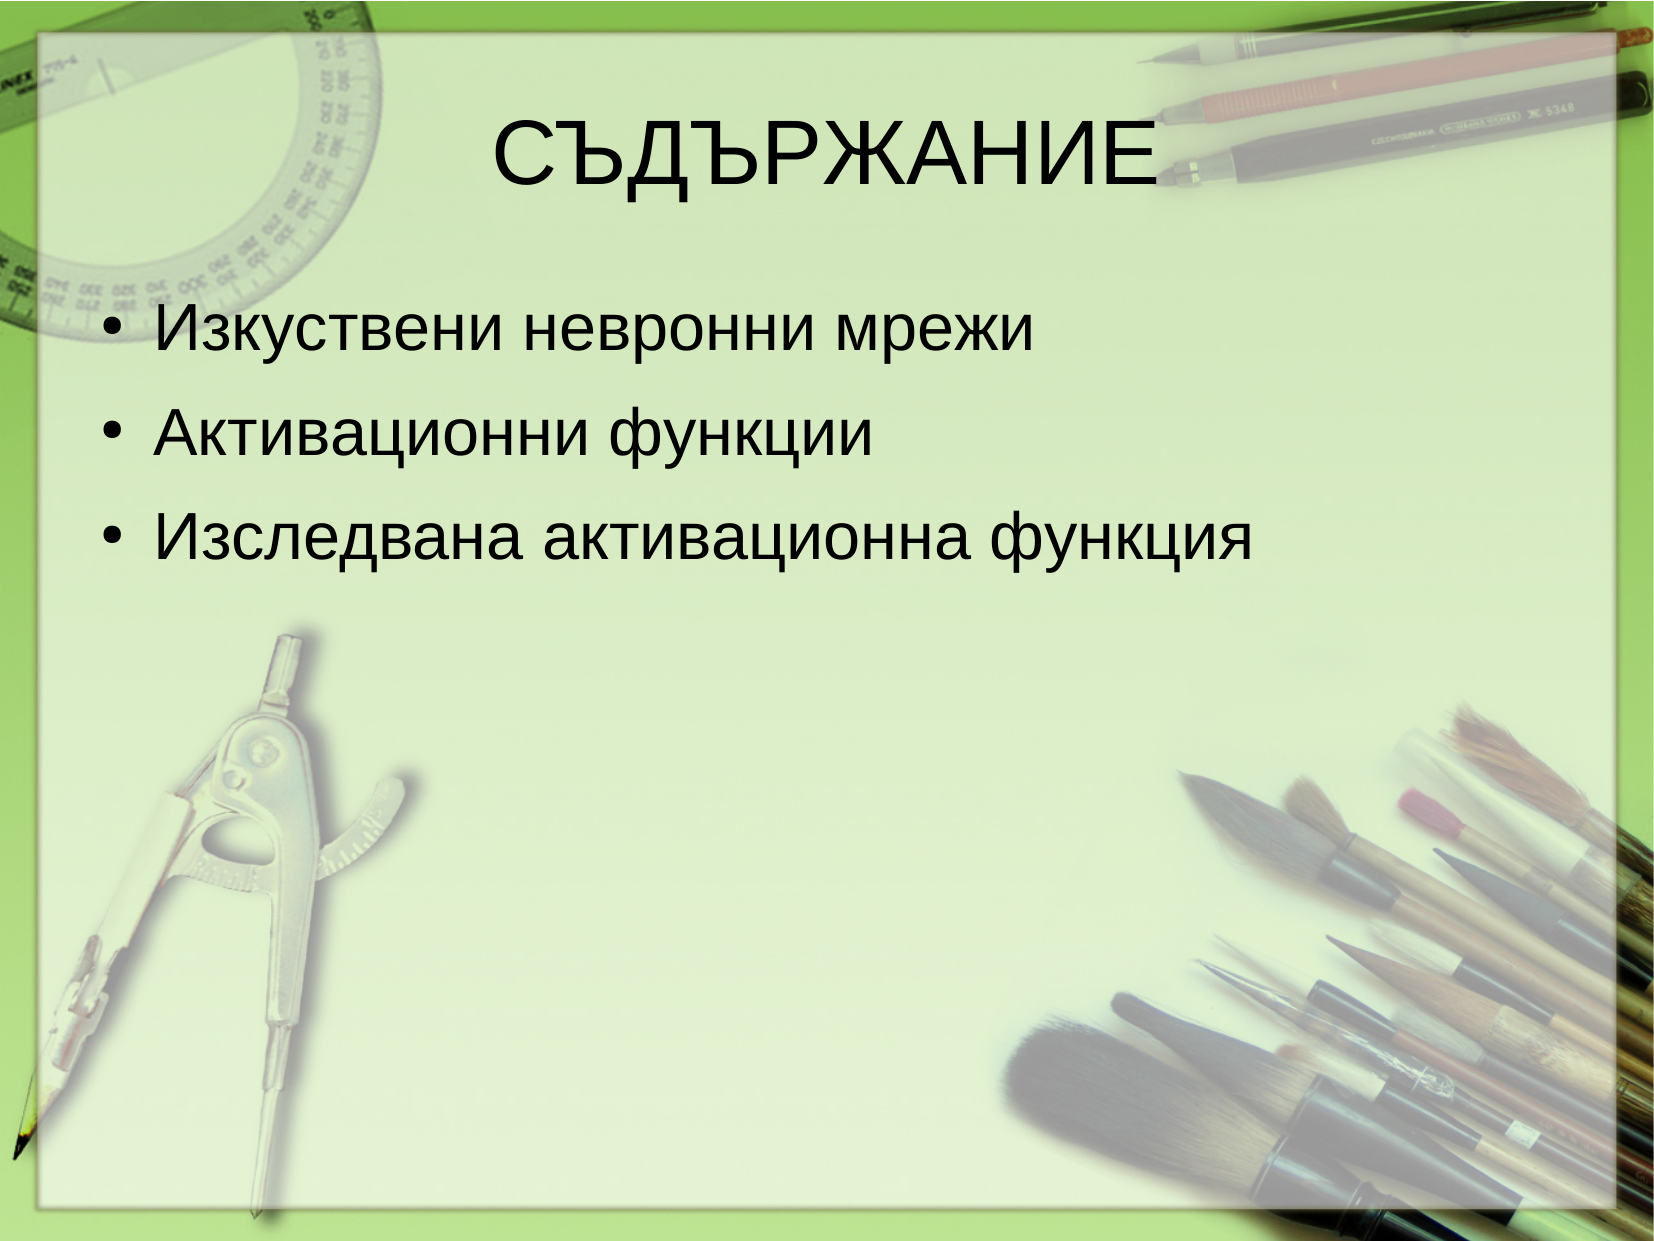

# СЪДЪРЖАНИЕ
Изкуствени невронни мрежи
Активационни функции
Изследвана активационна функция